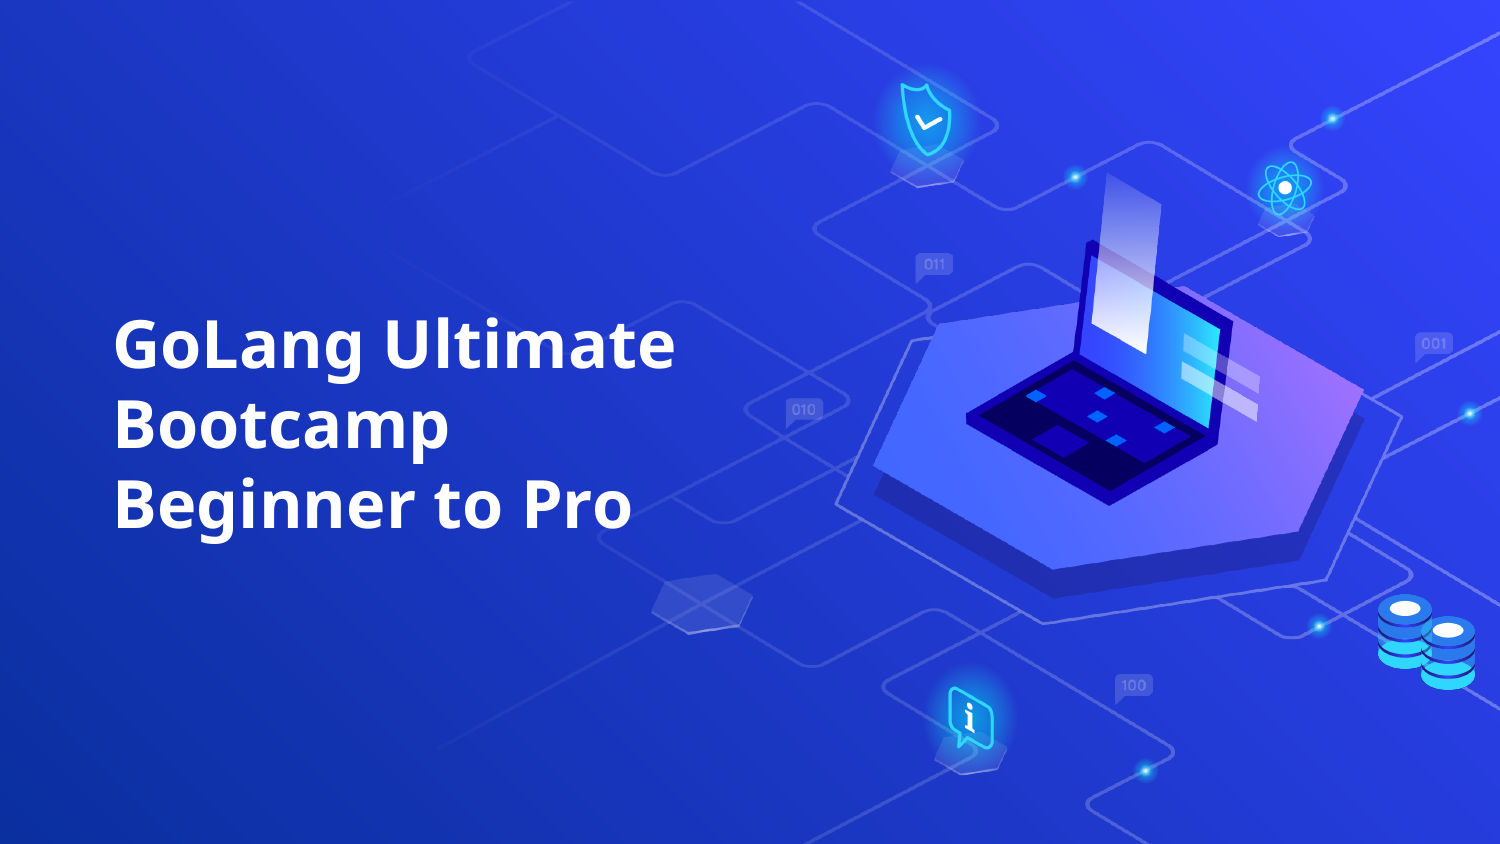

# GoLang Ultimate Bootcamp Beginner to Pro